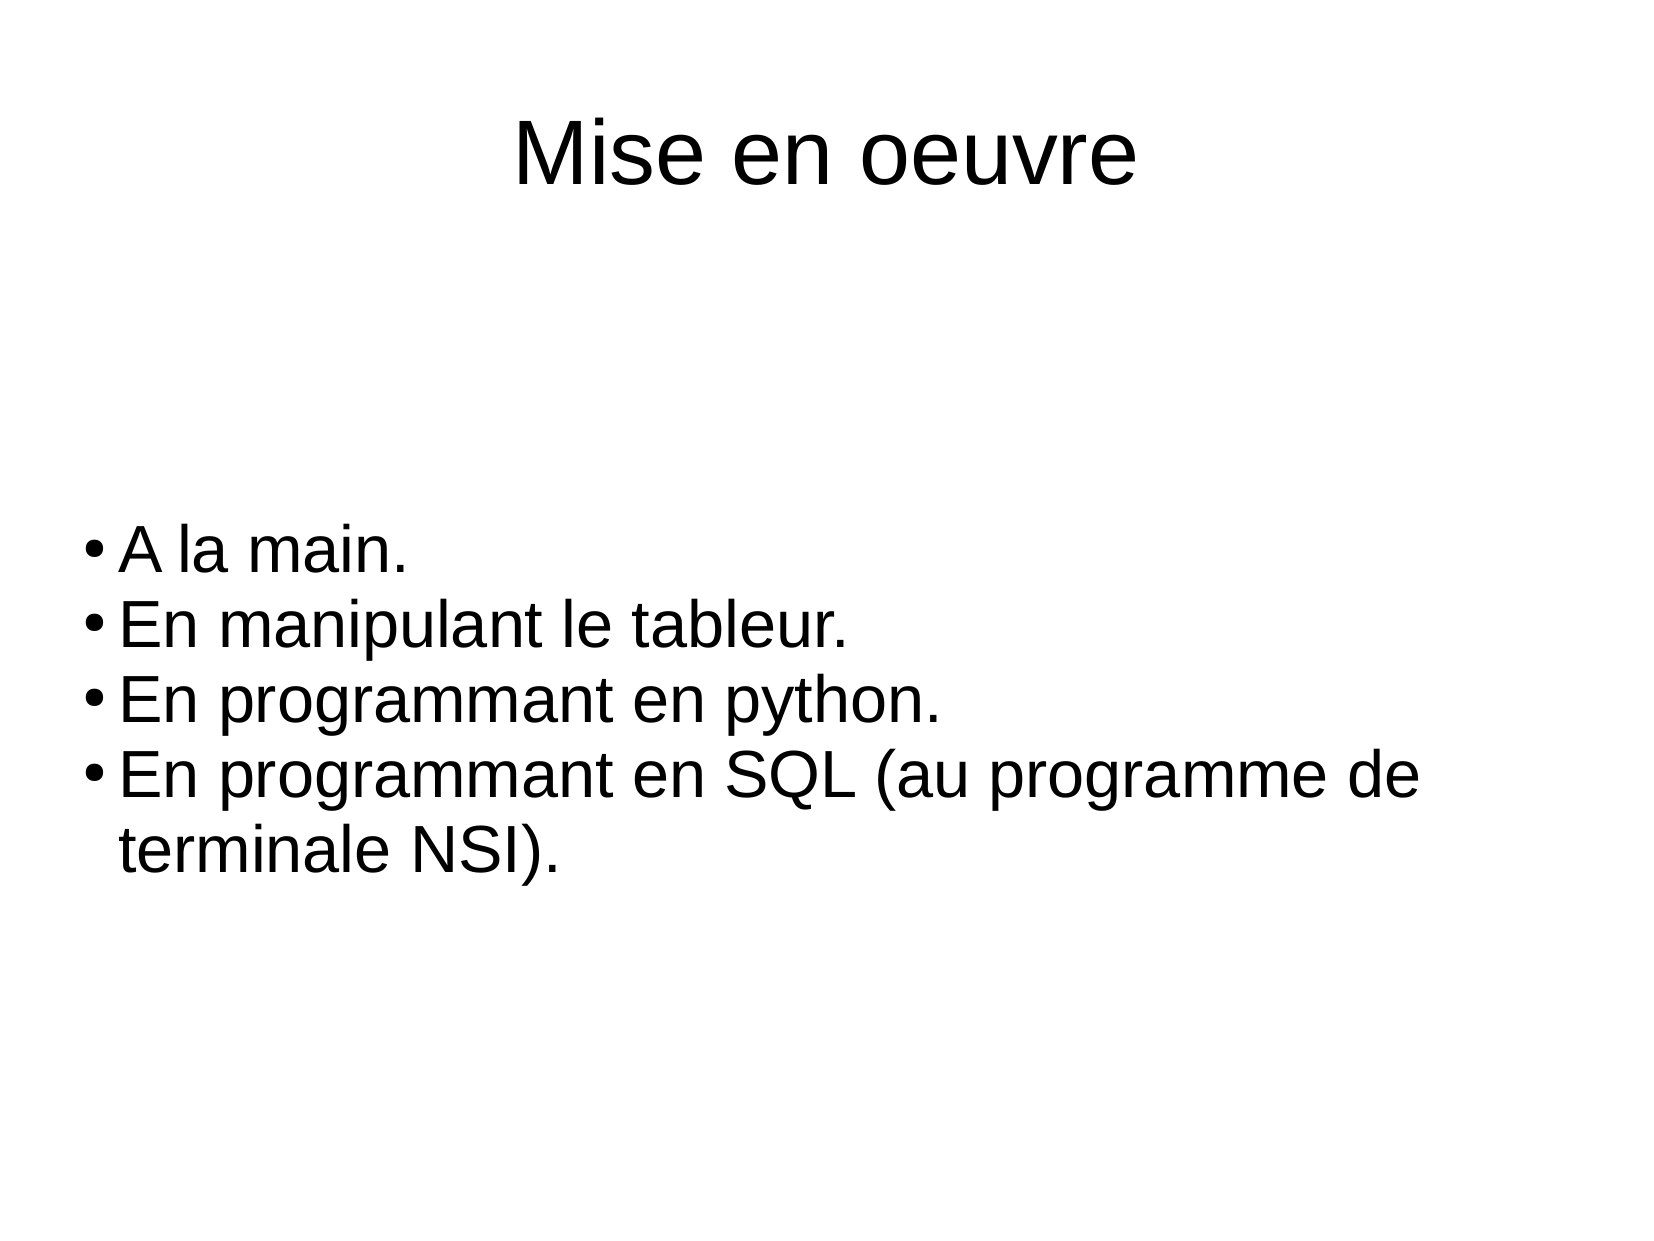

# Mise en oeuvre
A la main.
En manipulant le tableur.
En programmant en python.
En programmant en SQL (au programme de terminale NSI).